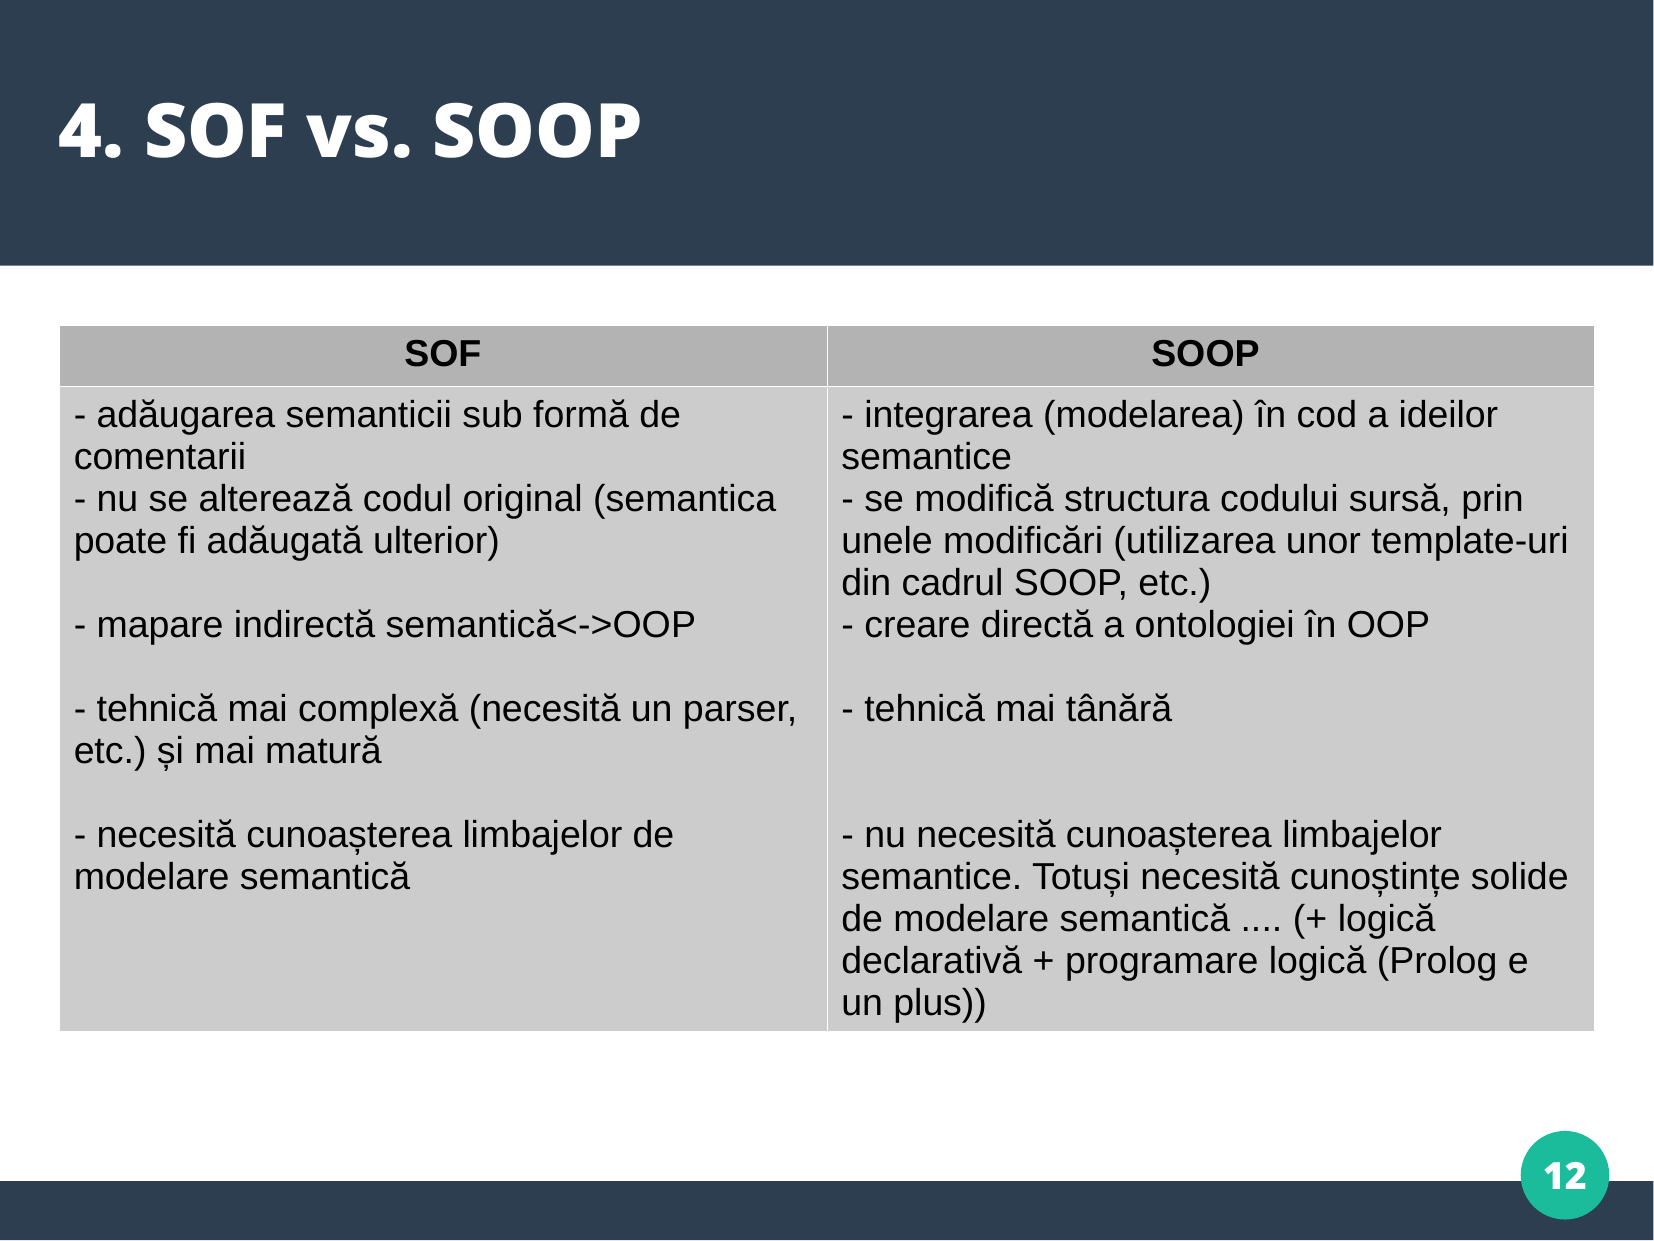

# 4. SOF vs. SOOP
| SOF | SOOP |
| --- | --- |
| - adăugarea semanticii sub formă de comentarii - nu se alterează codul original (semantica poate fi adăugată ulterior) - mapare indirectă semantică<->OOP - tehnică mai complexă (necesită un parser, etc.) și mai matură - necesită cunoașterea limbajelor de modelare semantică | - integrarea (modelarea) în cod a ideilor semantice - se modifică structura codului sursă, prin unele modificări (utilizarea unor template-uri din cadrul SOOP, etc.) - creare directă a ontologiei în OOP - tehnică mai tânără - nu necesită cunoașterea limbajelor semantice. Totuși necesită cunoștințe solide de modelare semantică .... (+ logică declarativă + programare logică (Prolog e un plus)) |
12